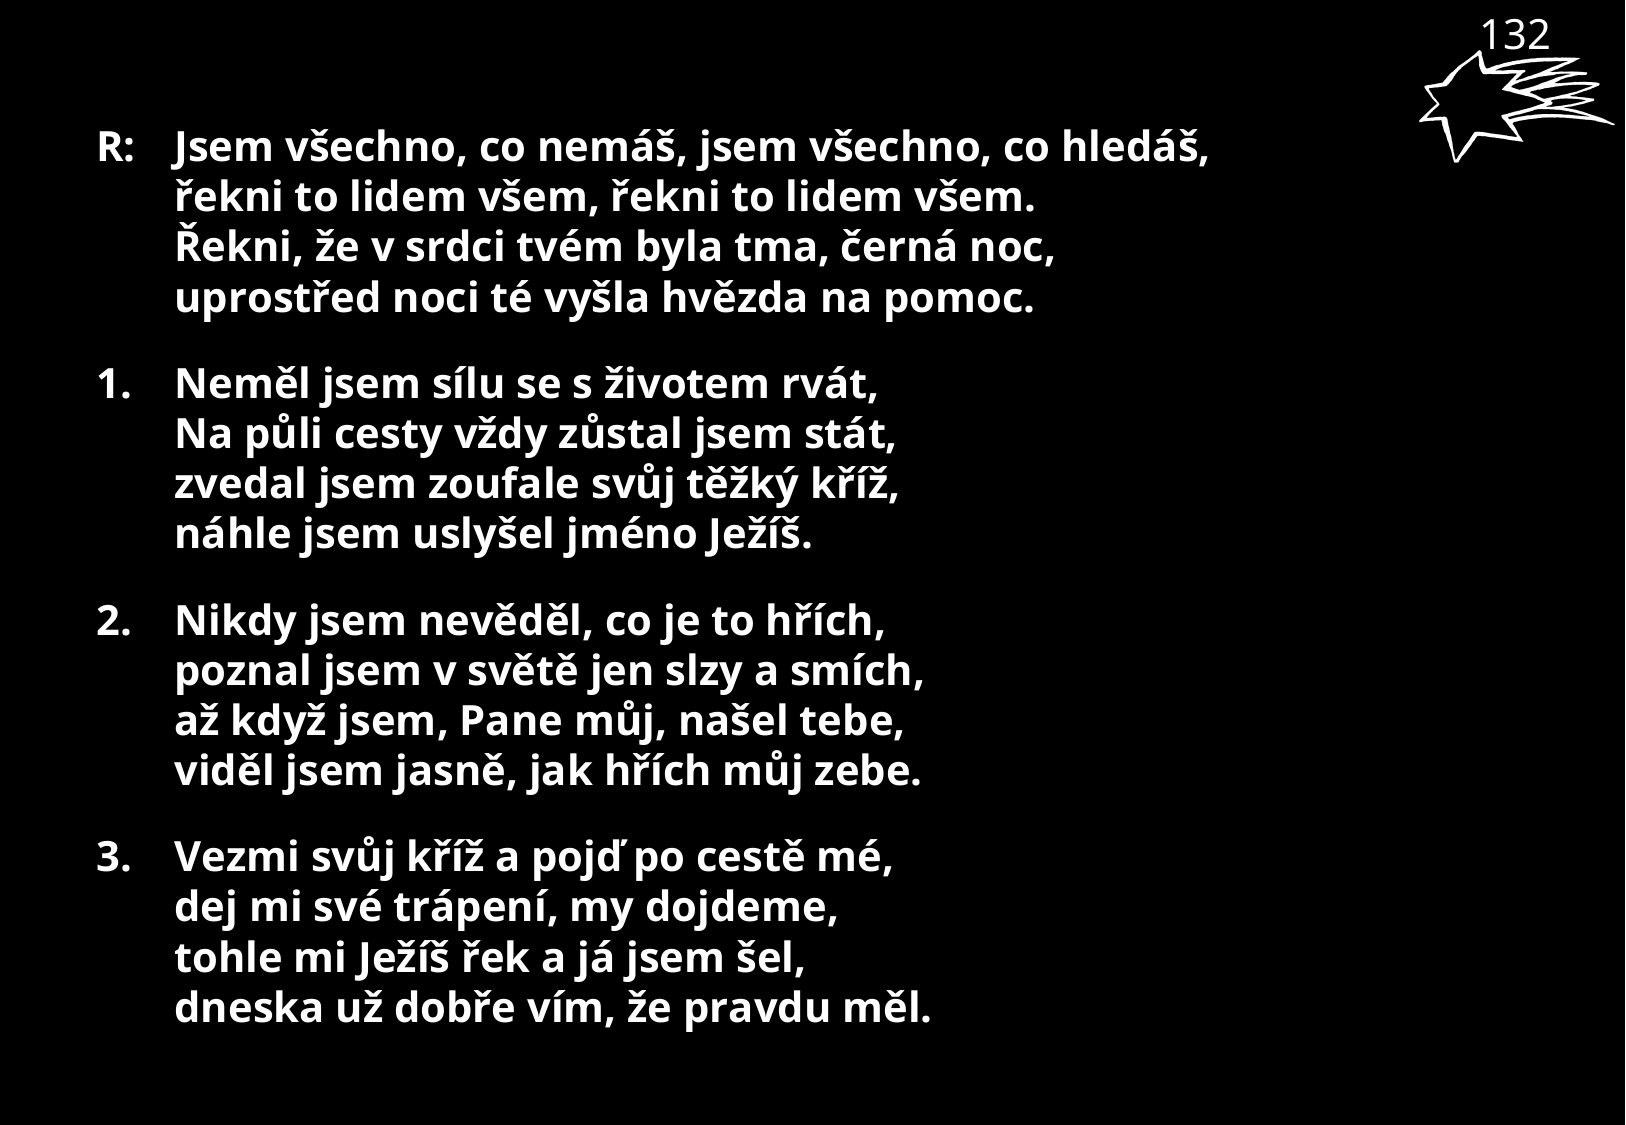

132
# R: 	Jsem všechno, co nemáš, jsem všechno, co hledáš, řekni to lidem všem, řekni to lidem všem. Řekni, že v srdci tvém byla tma, černá noc, uprostřed noci té vyšla hvězda na pomoc.
1. 	Neměl jsem sílu se s životem rvát,
Na půli cesty vždy zůstal jsem stát,
zvedal jsem zoufale svůj těžký kříž,
náhle jsem uslyšel jméno Ježíš.
2. 	Nikdy jsem nevěděl, co je to hřích,
poznal jsem v světě jen slzy a smích,
až když jsem, Pane můj, našel tebe,
viděl jsem jasně, jak hřích můj zebe.
3. 	Vezmi svůj kříž a pojď po cestě mé,
dej mi své trápení, my dojdeme,
tohle mi Ježíš řek a já jsem šel,
dneska už dobře vím, že pravdu měl.